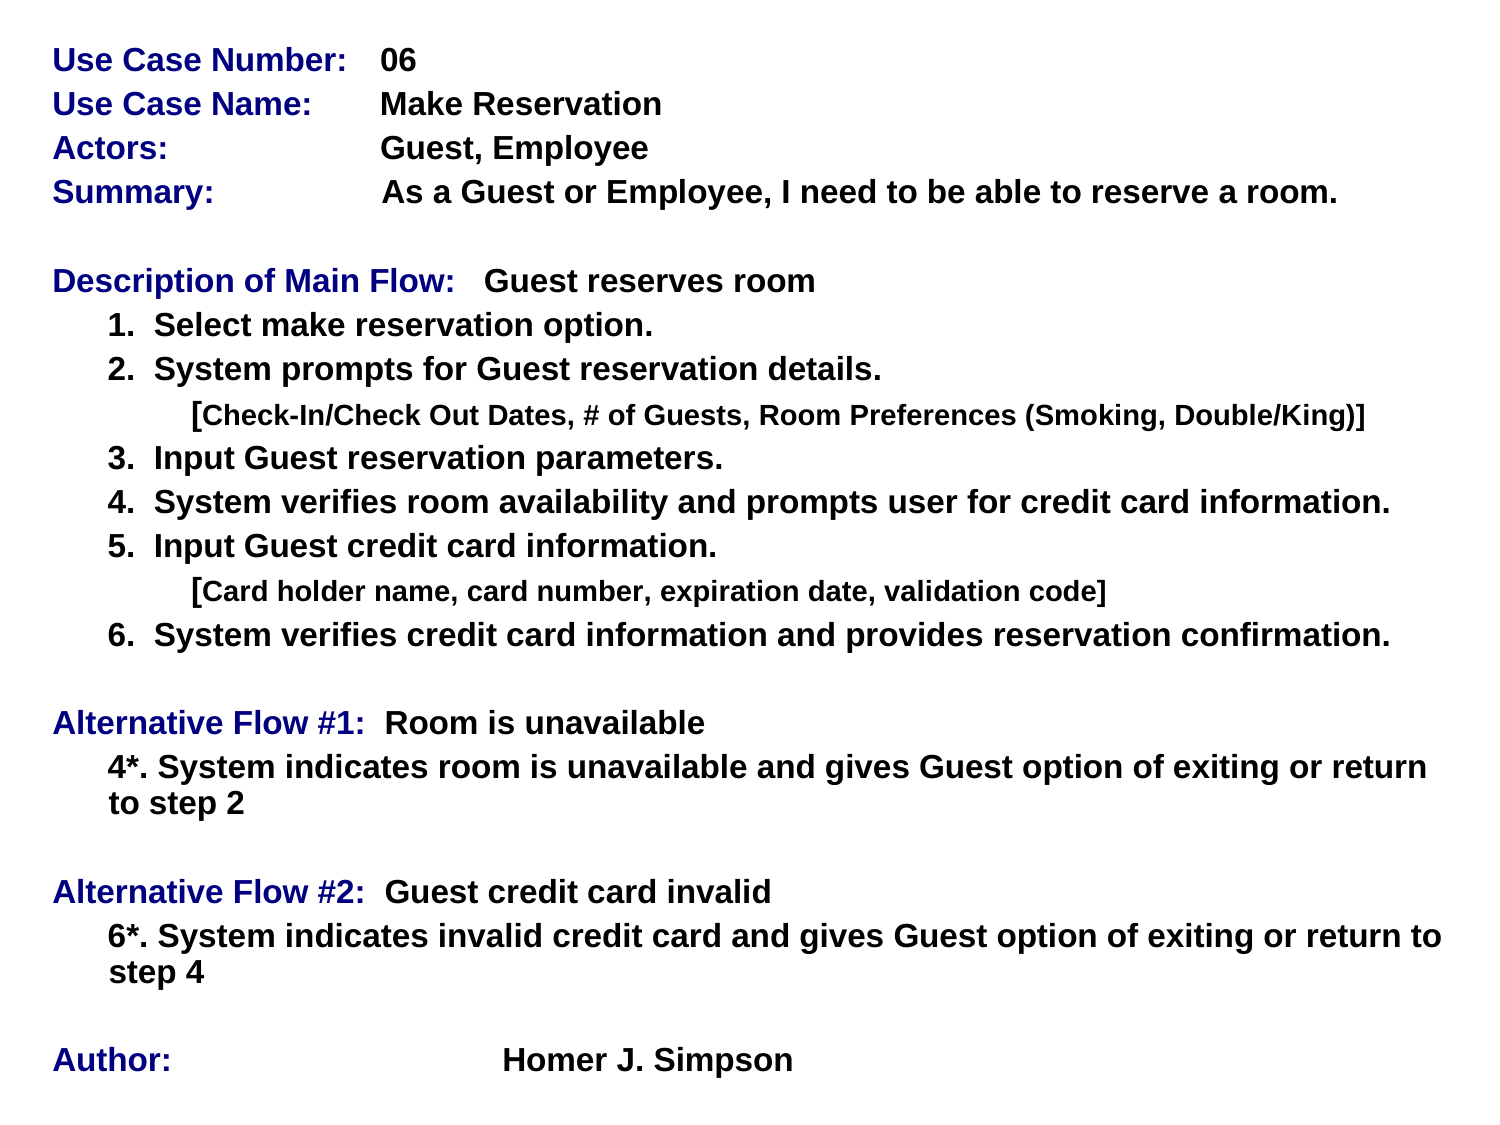

# Use Case Number:	 06
Use Case Name: 	 Make Reservation
Actors: 		 Guest, Employee
Summary: As a Guest or Employee, I need to be able to reserve a room.
Description of Main Flow: Guest reserves room
 1. Select make reservation option.
 2. System prompts for Guest reservation details.
 [Check-In/Check Out Dates, # of Guests, Room Preferences (Smoking, Double/King)]
 3. Input Guest reservation parameters.
 4. System verifies room availability and prompts user for credit card information.
 5. Input Guest credit card information.
 [Card holder name, card number, expiration date, validation code]
 6. System verifies credit card information and provides reservation confirmation.
Alternative Flow #1: Room is unavailable
 4*. System indicates room is unavailable and gives Guest option of exiting or return to step 2
Alternative Flow #2: Guest credit card invalid
 6*. System indicates invalid credit card and gives Guest option of exiting or return to step 4
Author:			Homer J. Simpson